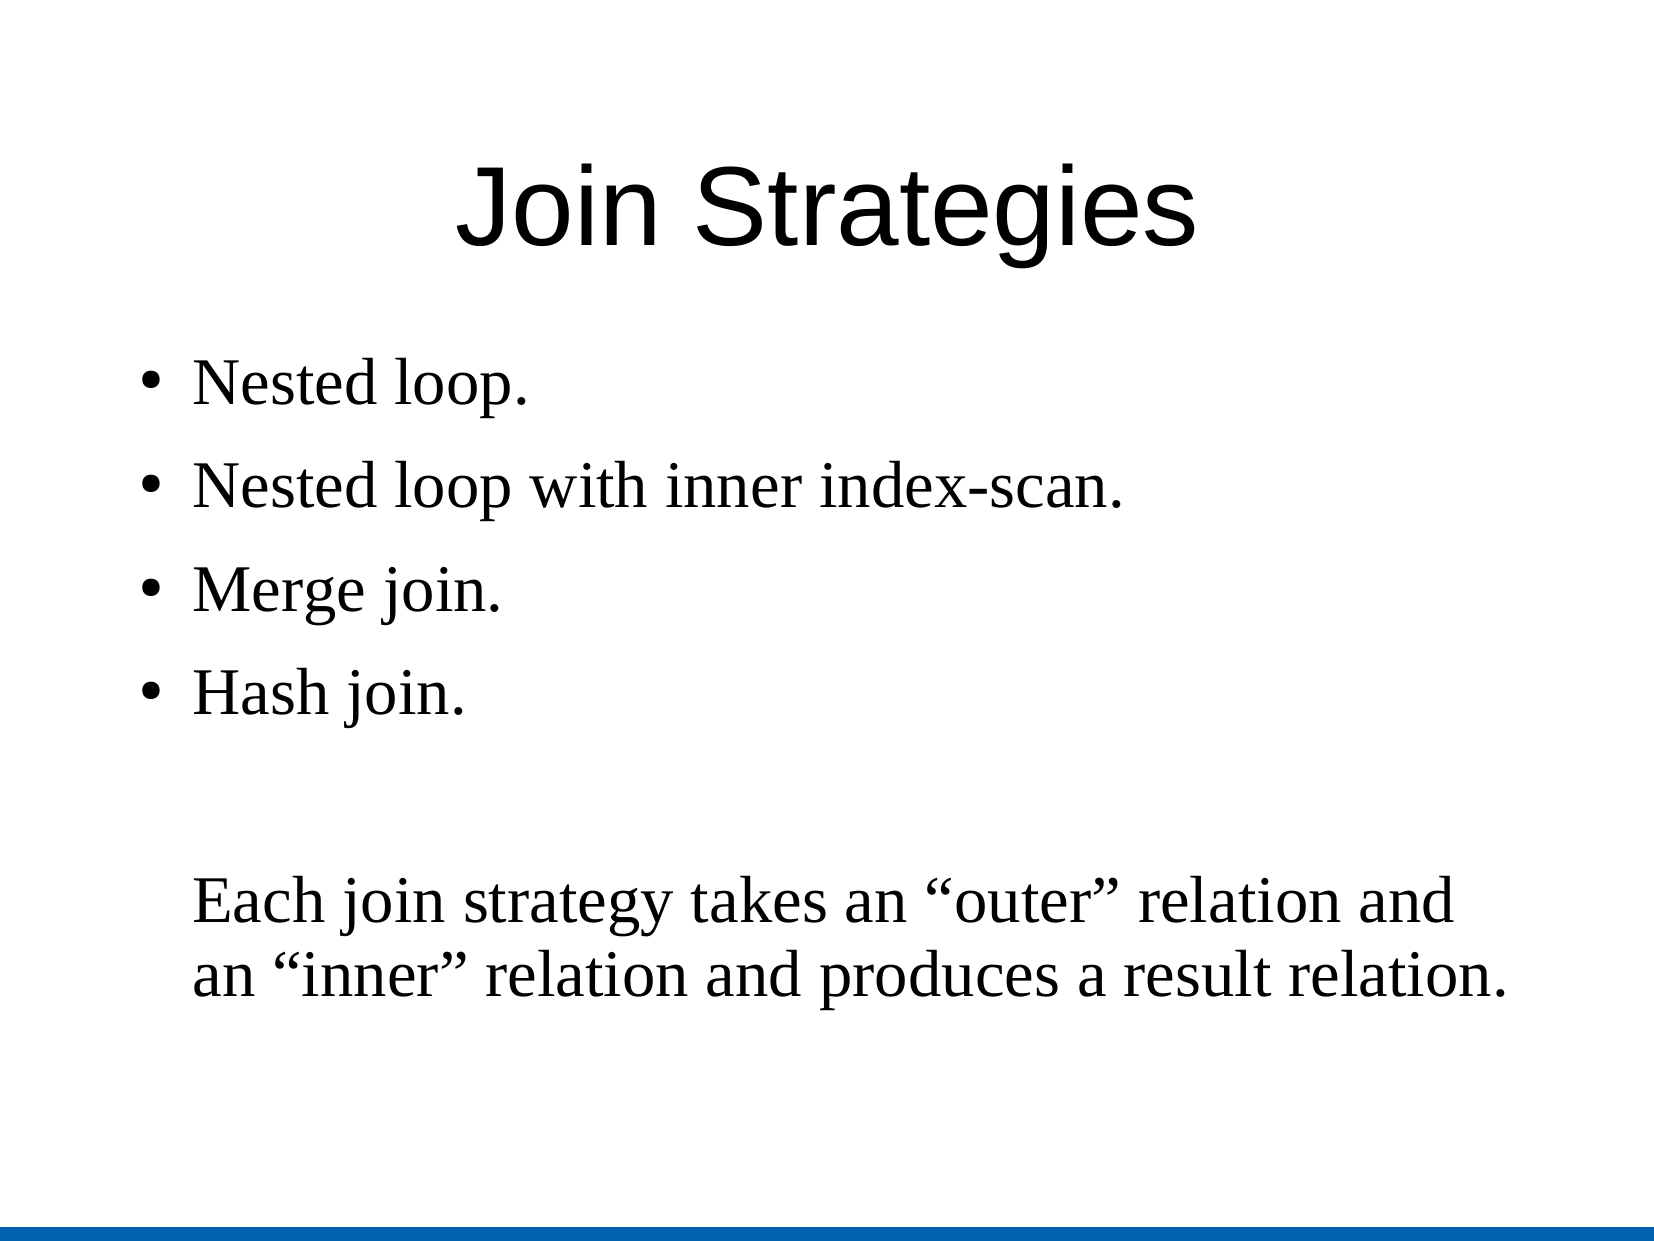

# Join Strategies
Nested loop.
Nested loop with inner index-scan.
Merge join.
Hash join.
Each join strategy takes an “outer” relation and an “inner” relation and produces a result relation.